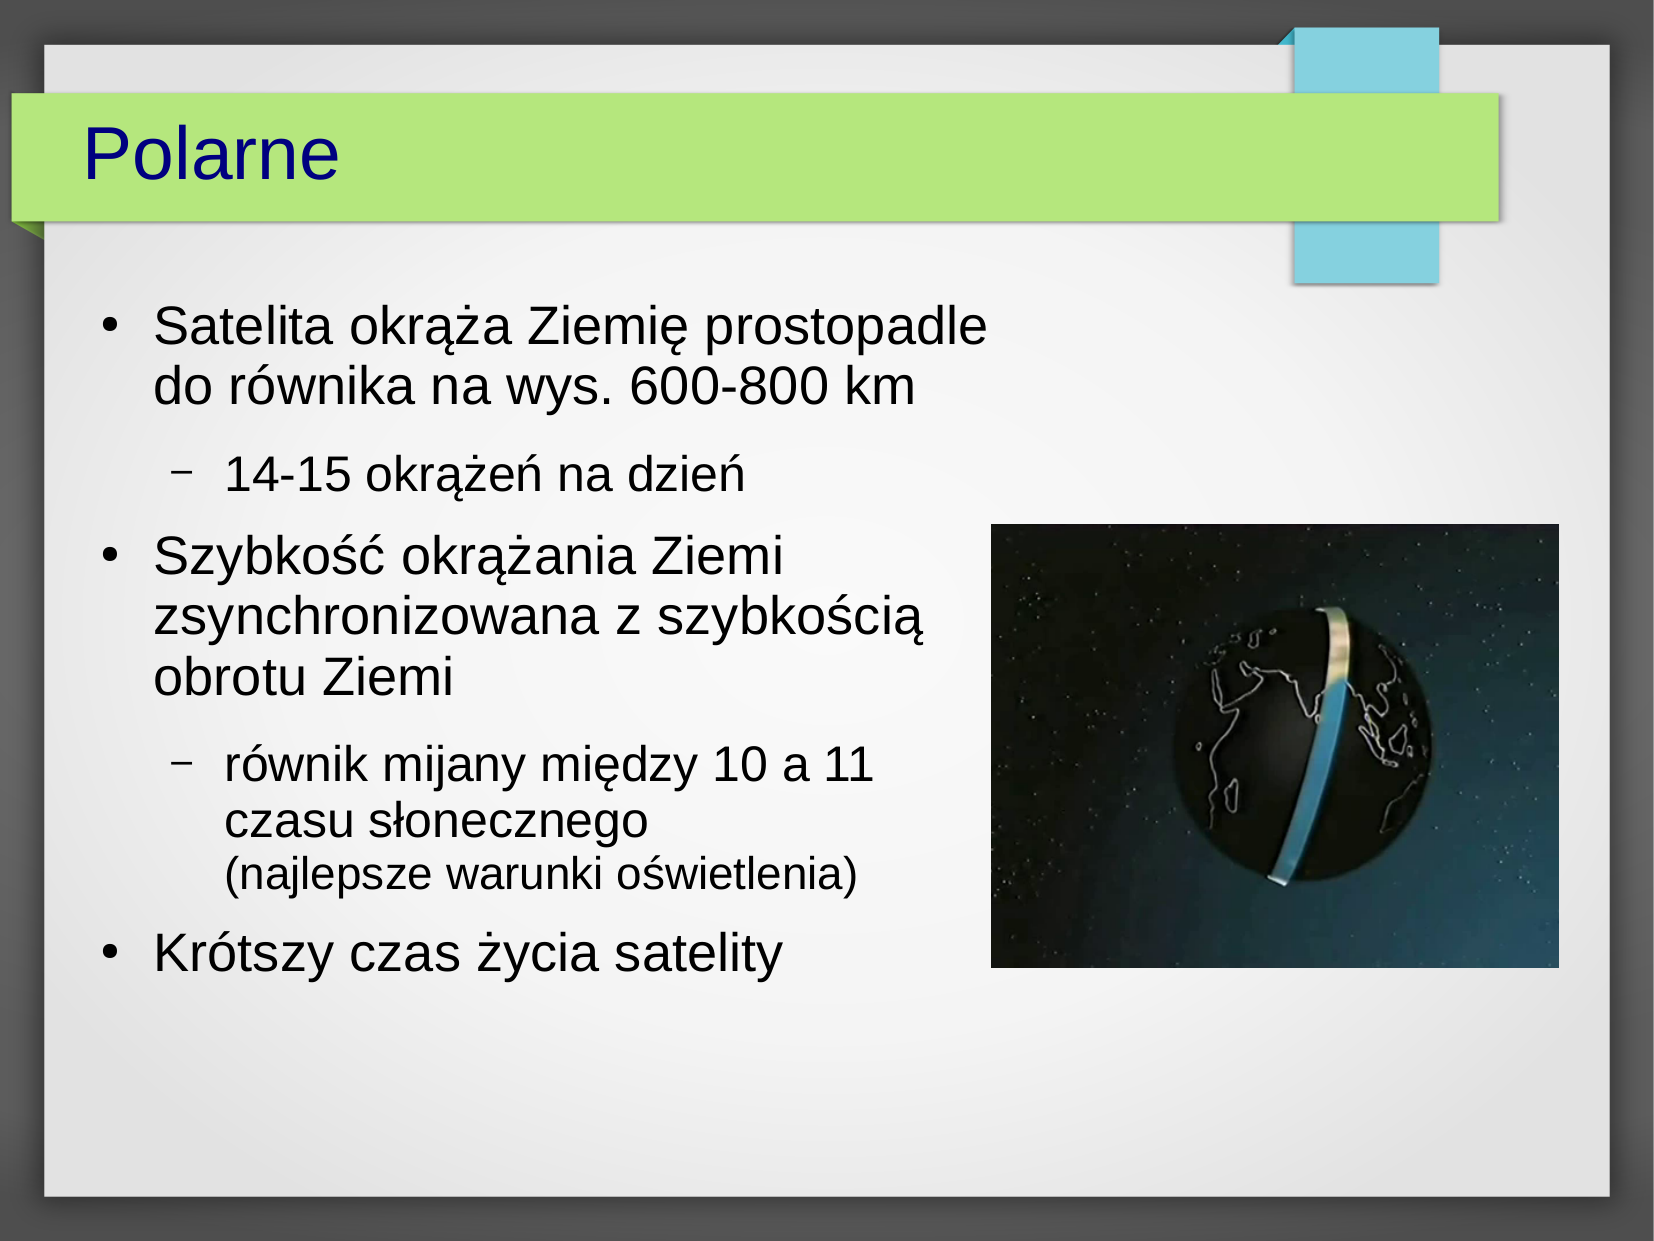

# Polarne
Satelita okrąża Ziemię prostopadle
do równika na wys. 600-800 km
14-15 okrążeń na dzień
Szybkość okrążania Ziemi
zsynchronizowana z szybkością
obrotu Ziemi
równik mijany między 10 a 11
czasu słonecznego
(najlepsze warunki oświetlenia)
Krótszy czas życia satelity